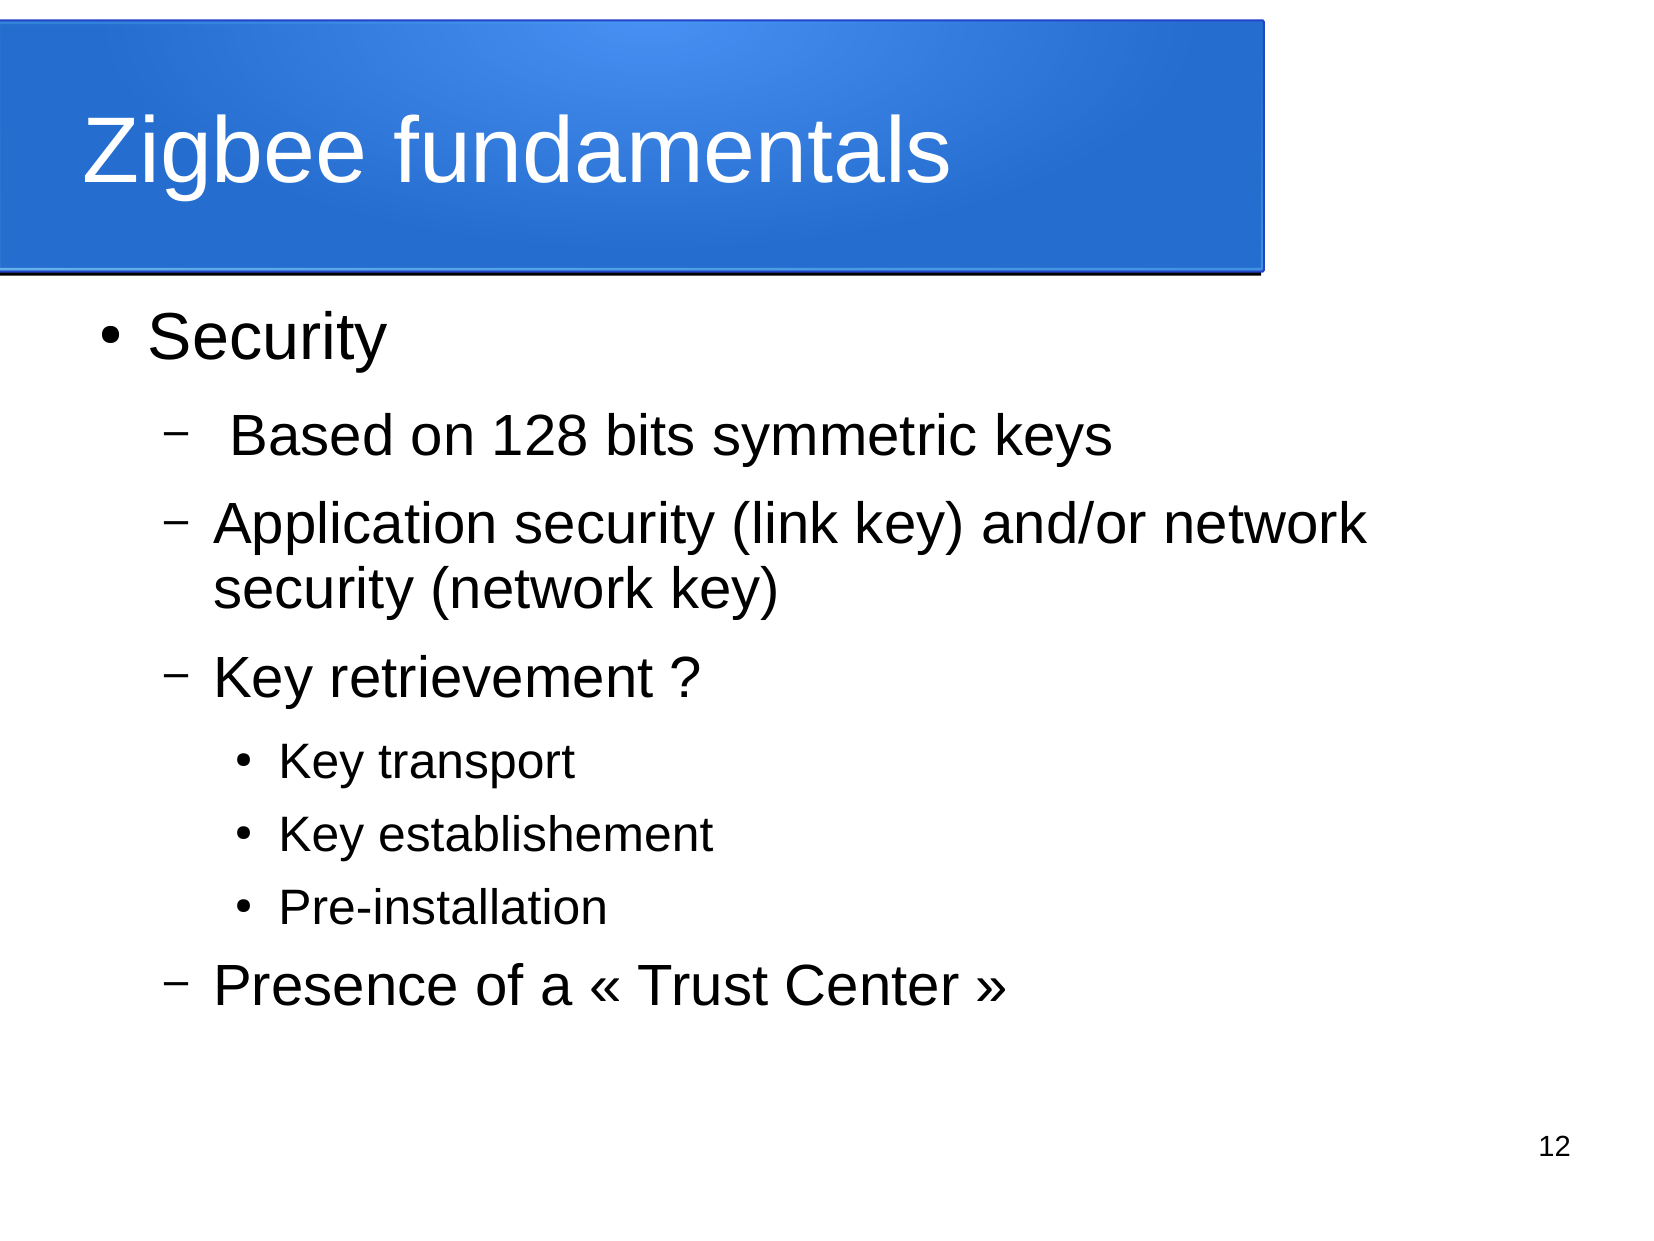

# Zigbee fundamentals
Security
 Based on 128 bits symmetric keys
Application security (link key) and/or network security (network key)
Key retrievement ?
Key transport
Key establishement
Pre-installation
Presence of a « Trust Center »
12